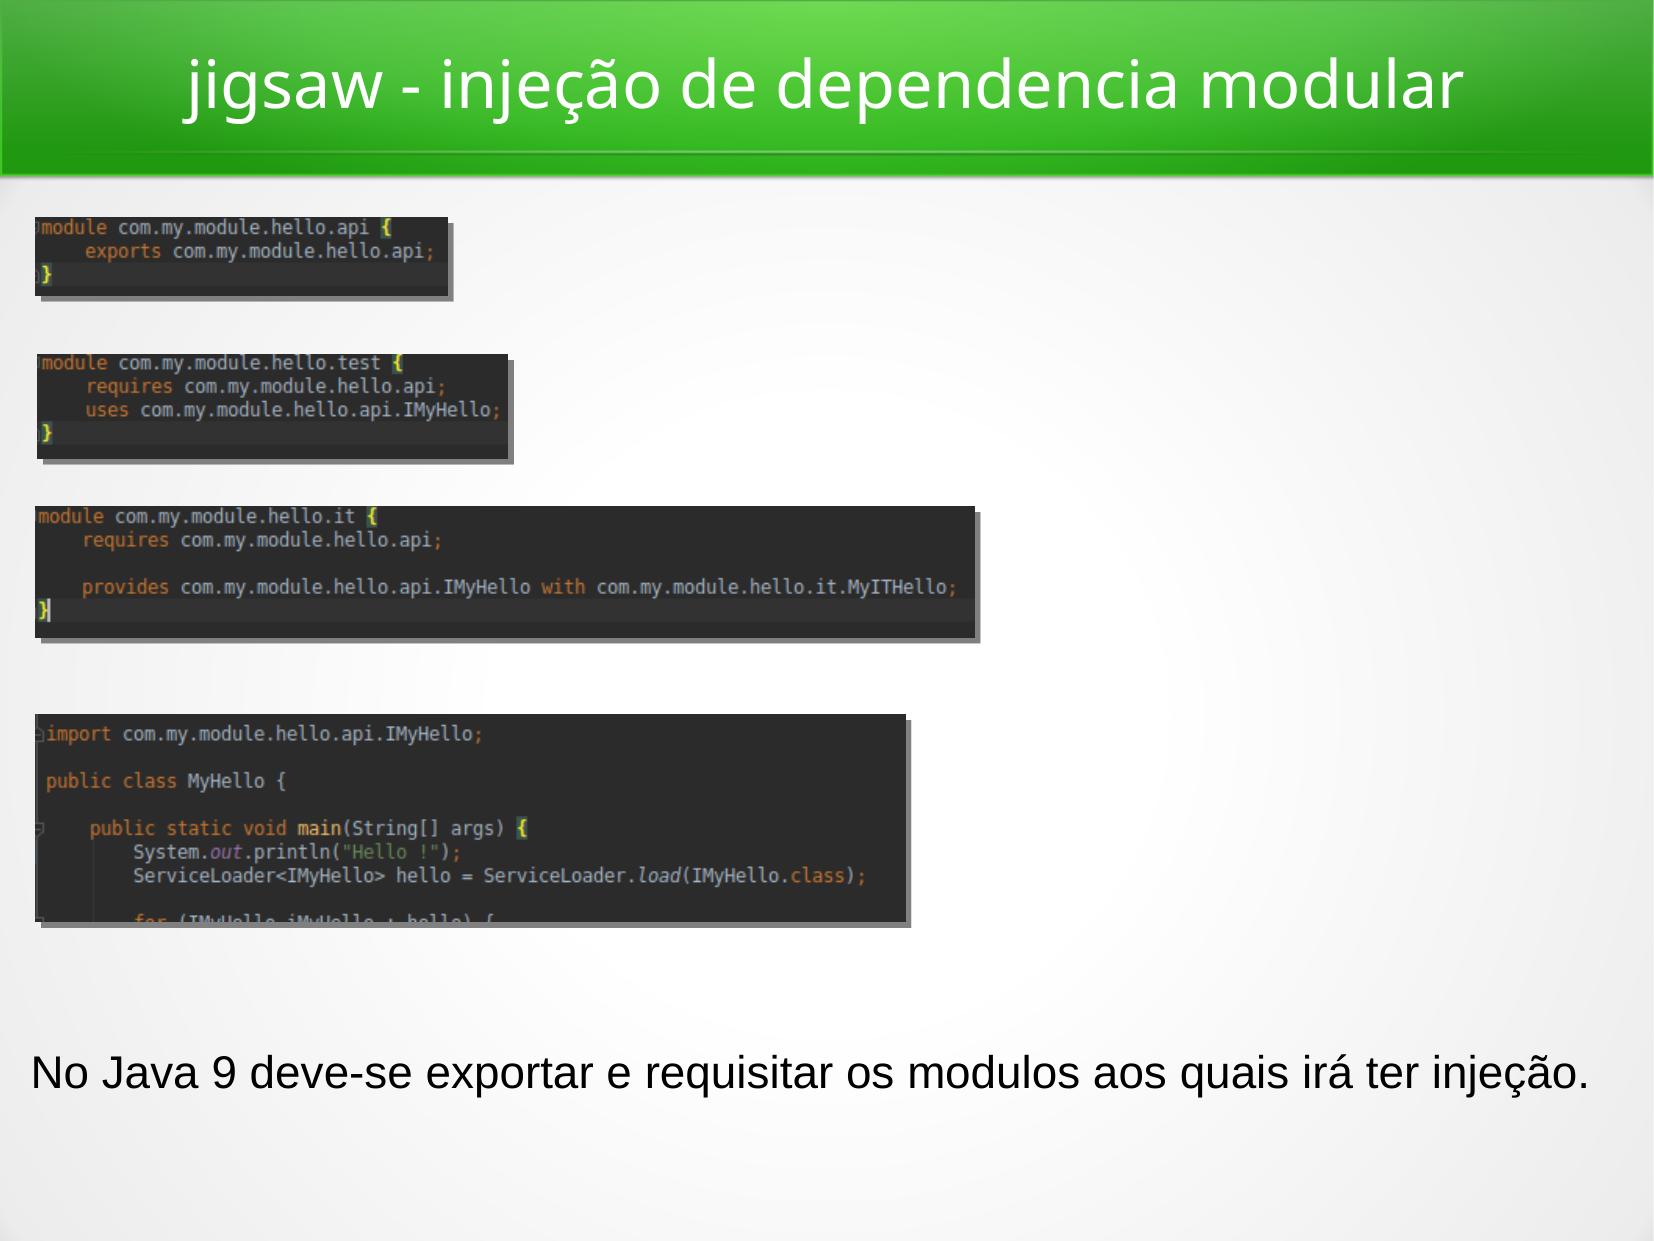

# jigsaw - injeção de dependencia modular
No Java 9 deve-se exportar e requisitar os modulos aos quais irá ter injeção.